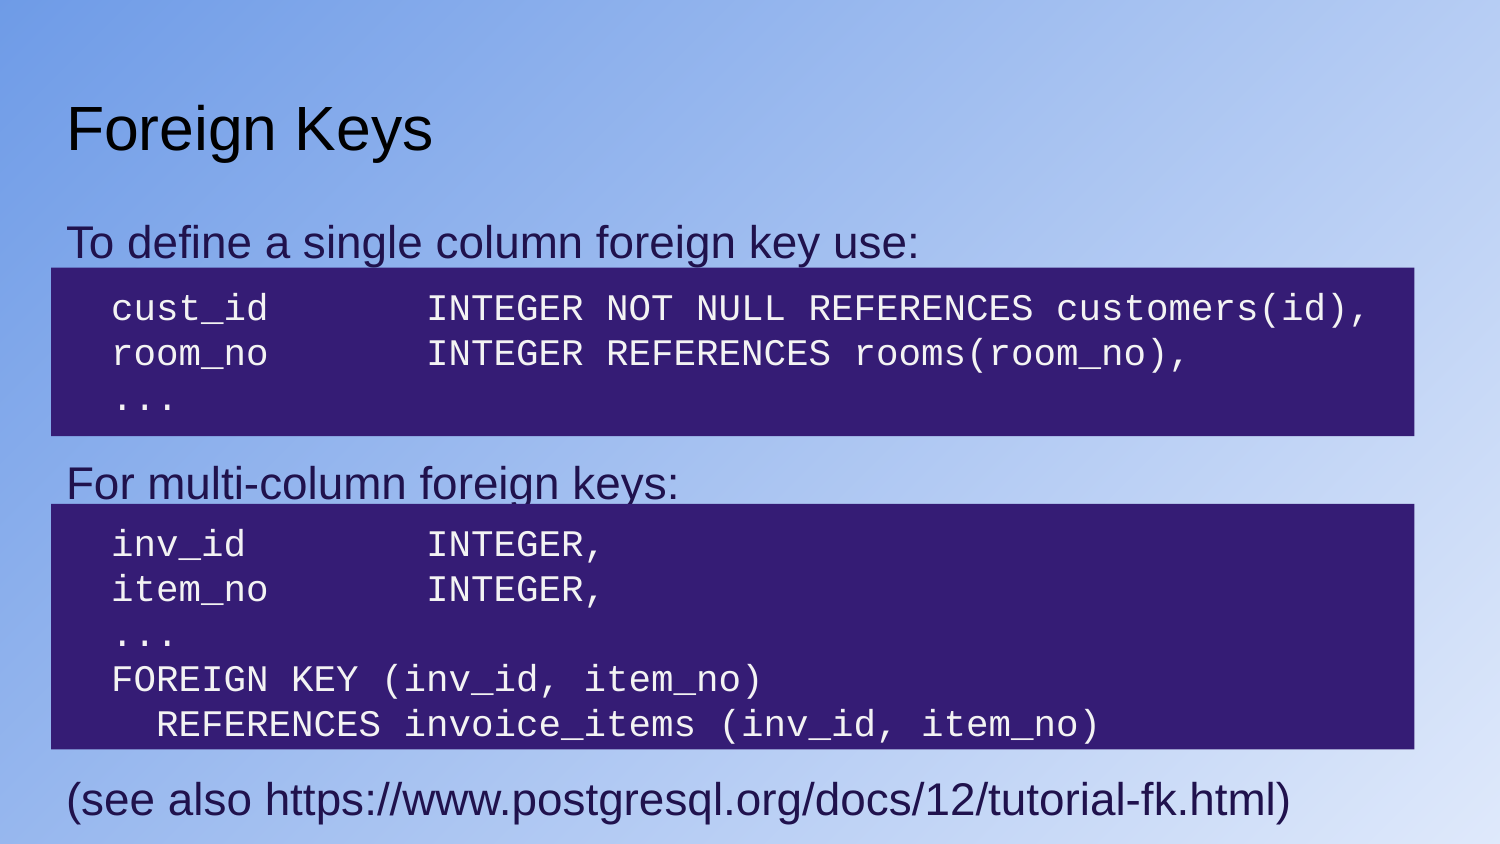

# Foreign Keys
To define a single column foreign key use:
For multi-column foreign keys:
(see also https://www.postgresql.org/docs/12/tutorial-fk.html)
 cust_id INTEGER NOT NULL REFERENCES customers(id),
 room_no INTEGER REFERENCES rooms(room_no),
 ...
 inv_id INTEGER,
 item_no INTEGER,
 ...
 FOREIGN KEY (inv_id, item_no)
 REFERENCES invoice_items (inv_id, item_no)